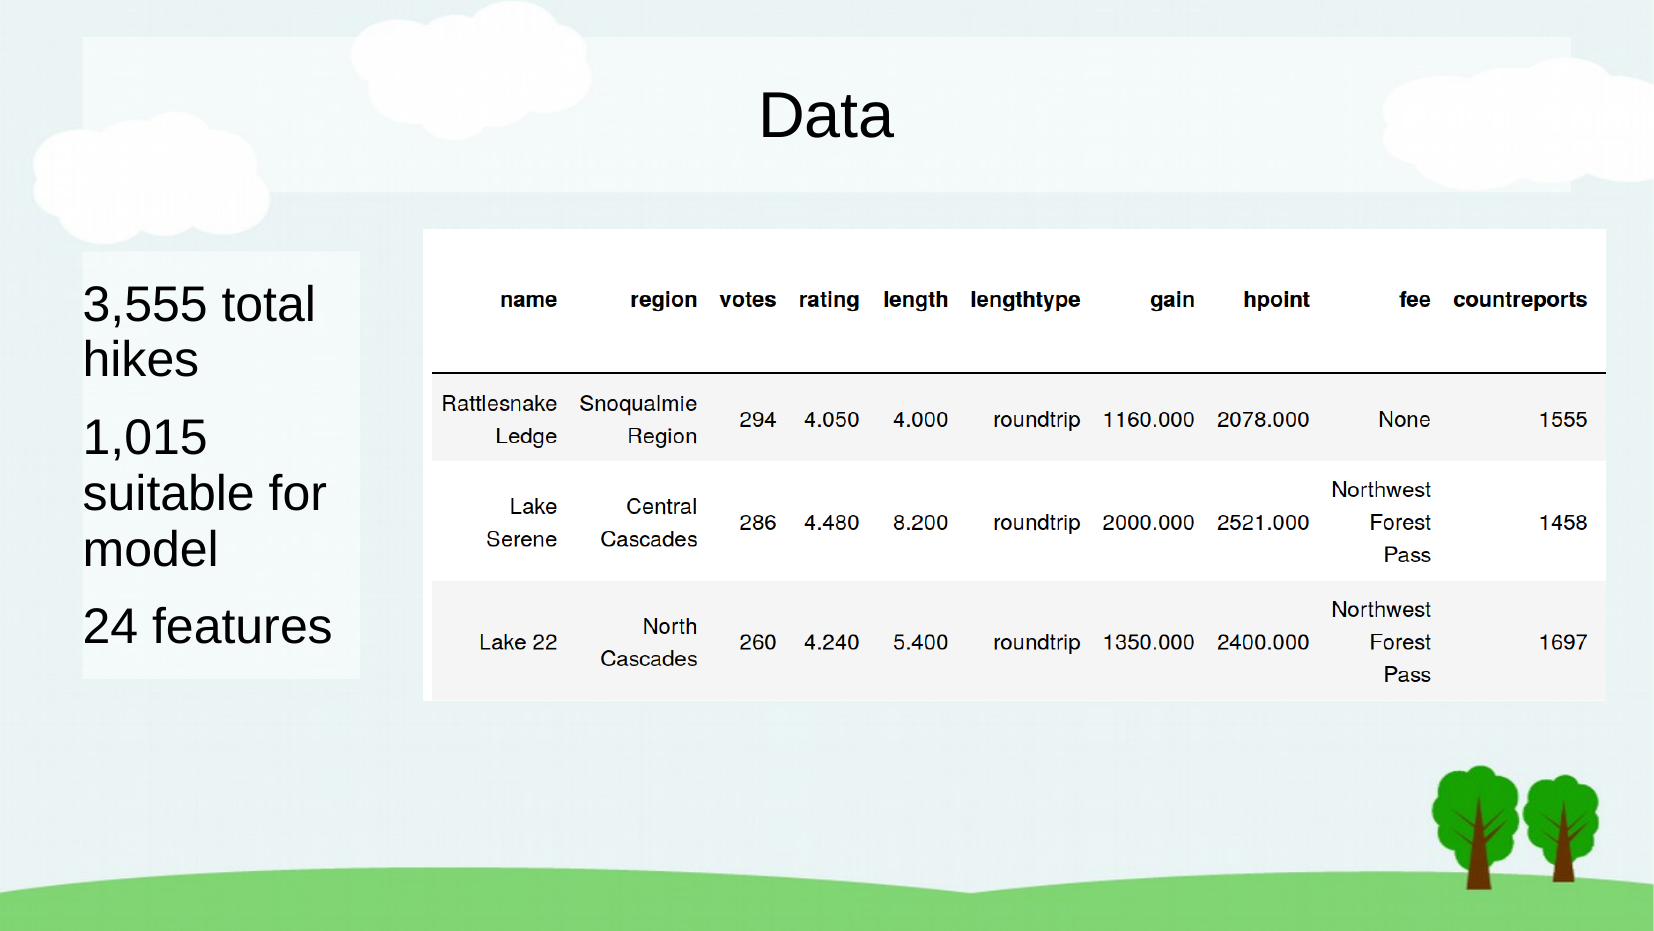

# Data
3,555 total hikes
1,015 suitable for model
24 features